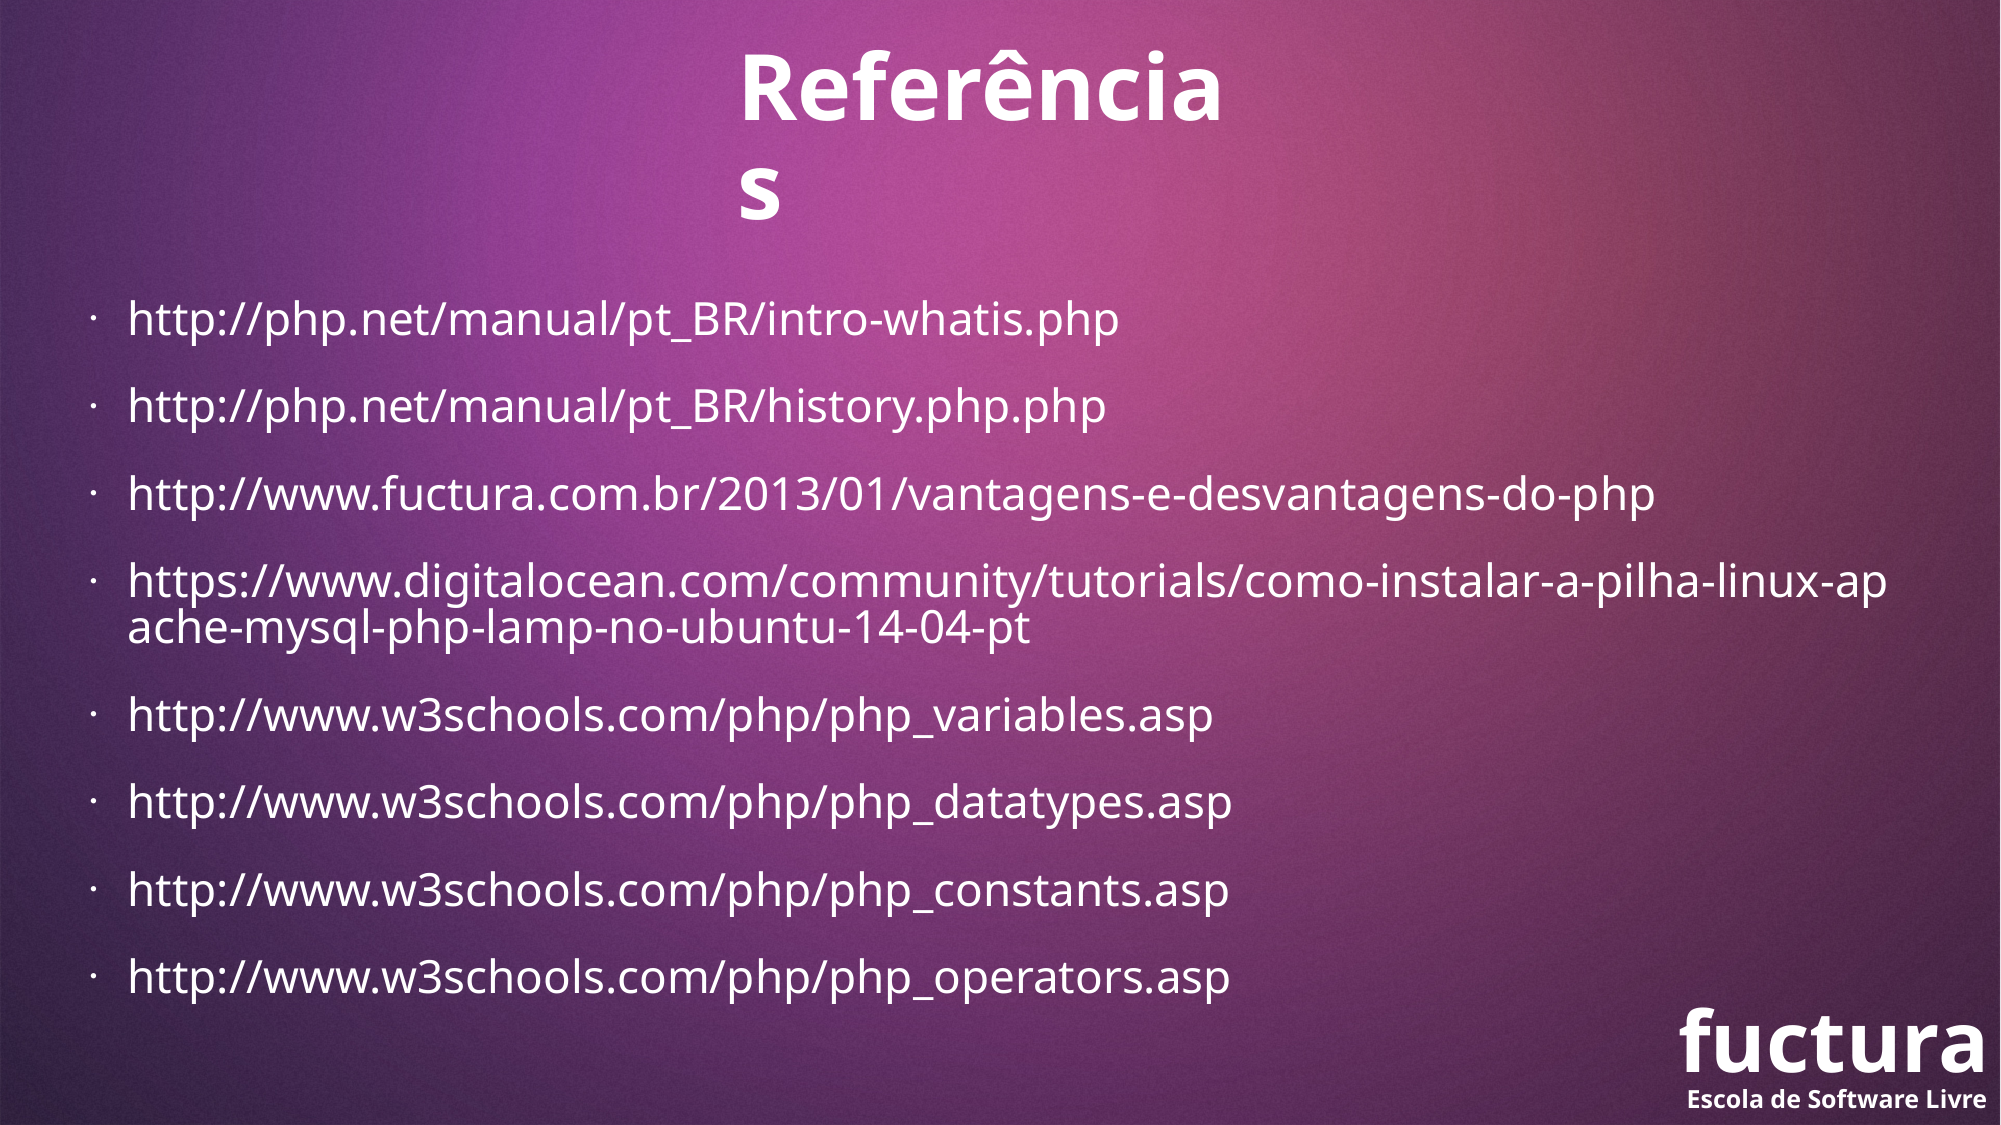

Referências
http://php.net/manual/pt_BR/intro-whatis.php
http://php.net/manual/pt_BR/history.php.php
http://www.fuctura.com.br/2013/01/vantagens-e-desvantagens-do-php
https://www.digitalocean.com/community/tutorials/como-instalar-a-pilha-linux-apache-mysql-php-lamp-no-ubuntu-14-04-pt
http://www.w3schools.com/php/php_variables.asp
http://www.w3schools.com/php/php_datatypes.asp
http://www.w3schools.com/php/php_constants.asp
http://www.w3schools.com/php/php_operators.asp
fuctura
Escola de Software Livre